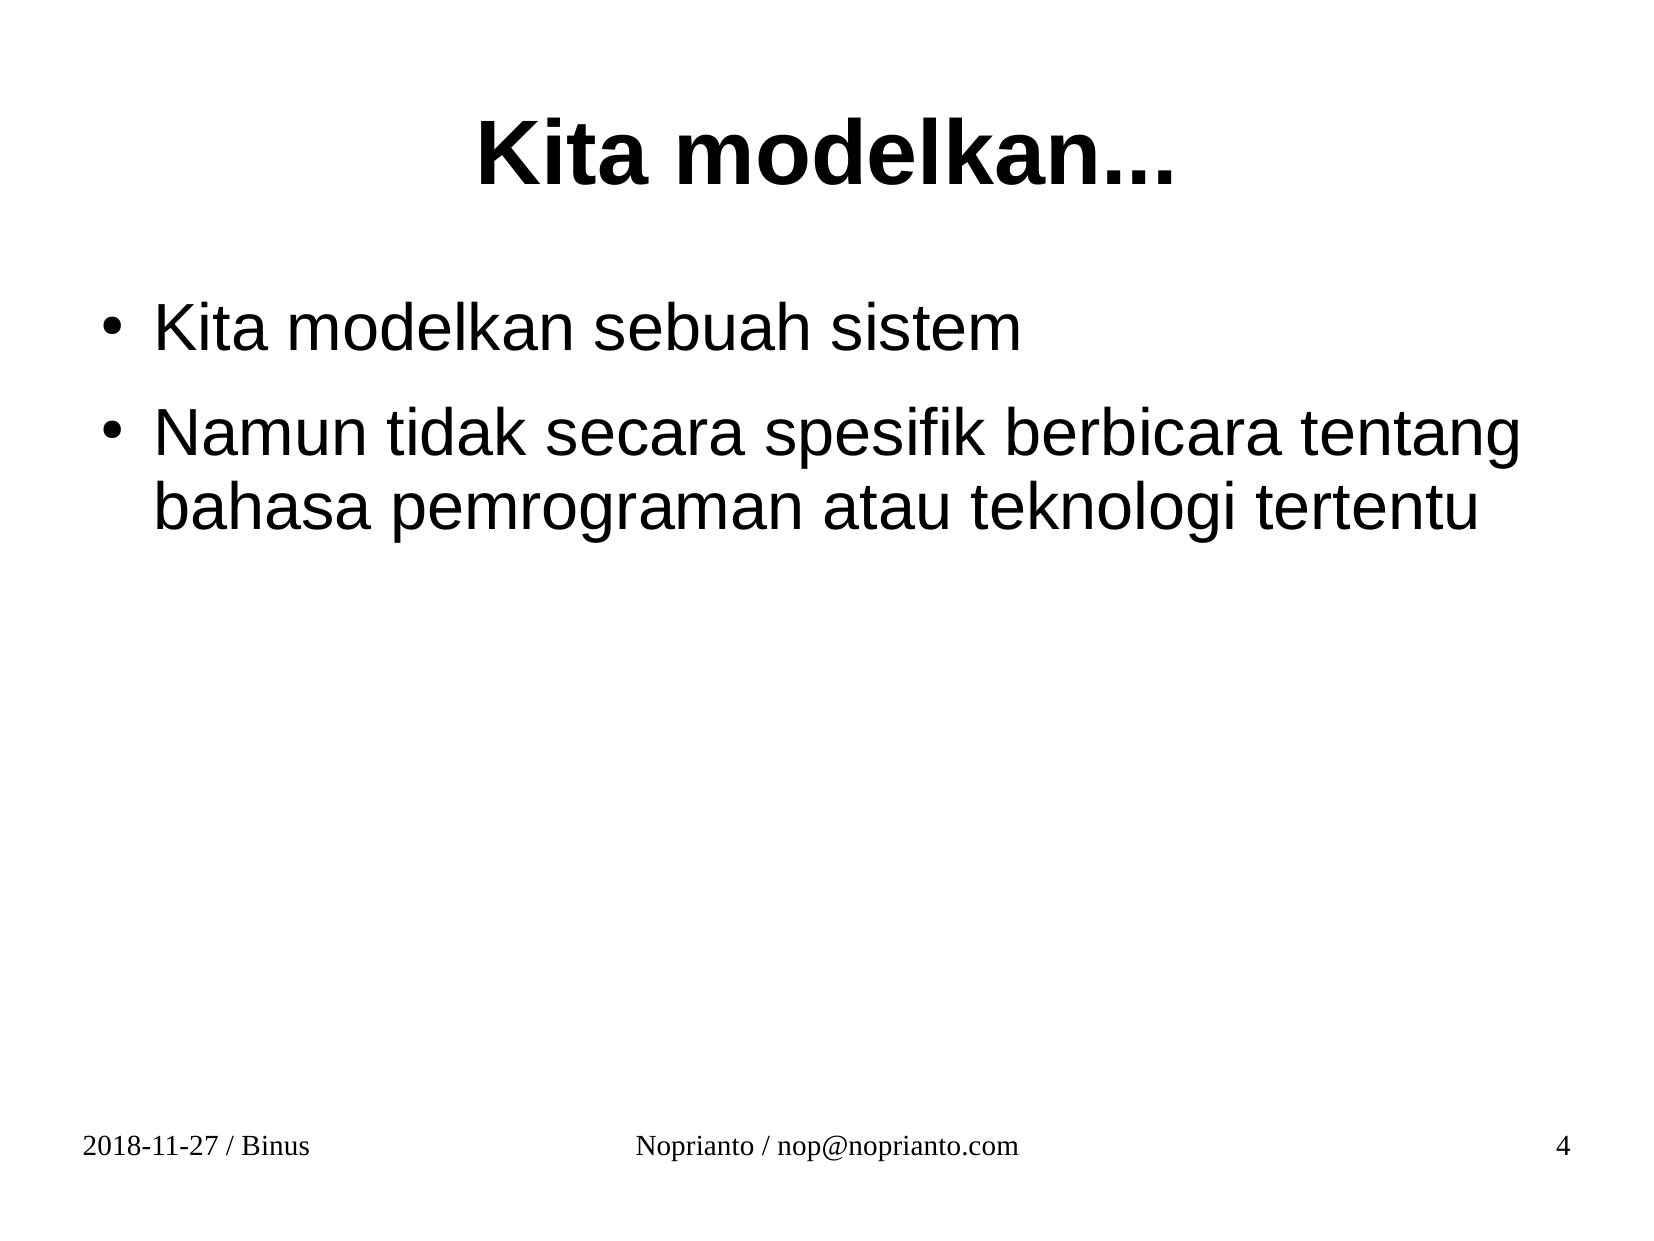

# Kita modelkan...
Kita modelkan sebuah sistem
Namun tidak secara spesifik berbicara tentang bahasa pemrograman atau teknologi tertentu
2018-11-27 / Binus
Noprianto / nop@noprianto.com
4